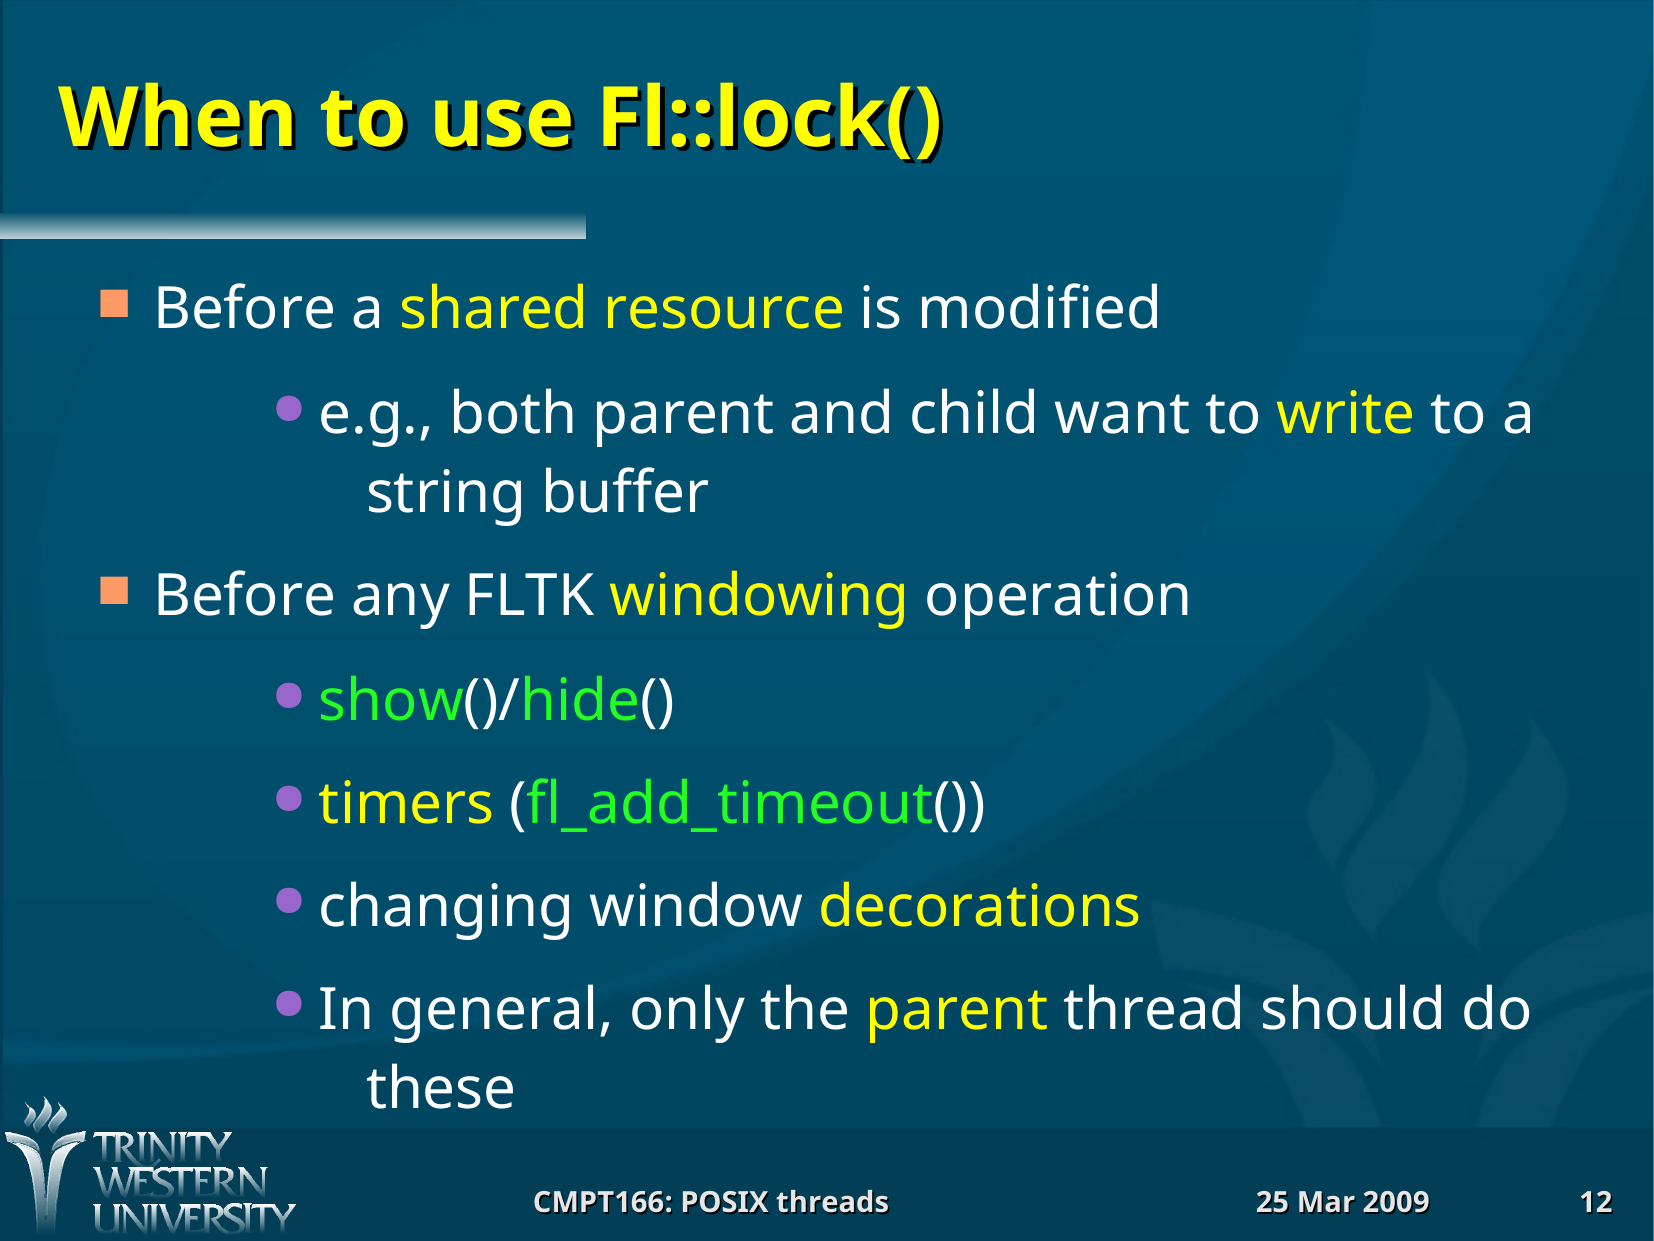

# When to use Fl::lock()
Before a shared resource is modified
e.g., both parent and child want to write to a string buffer
Before any FLTK windowing operation
show()/hide()
timers (fl_add_timeout())
changing window decorations
In general, only the parent thread should do these
CMPT166: POSIX threads
25 Mar 2009
12